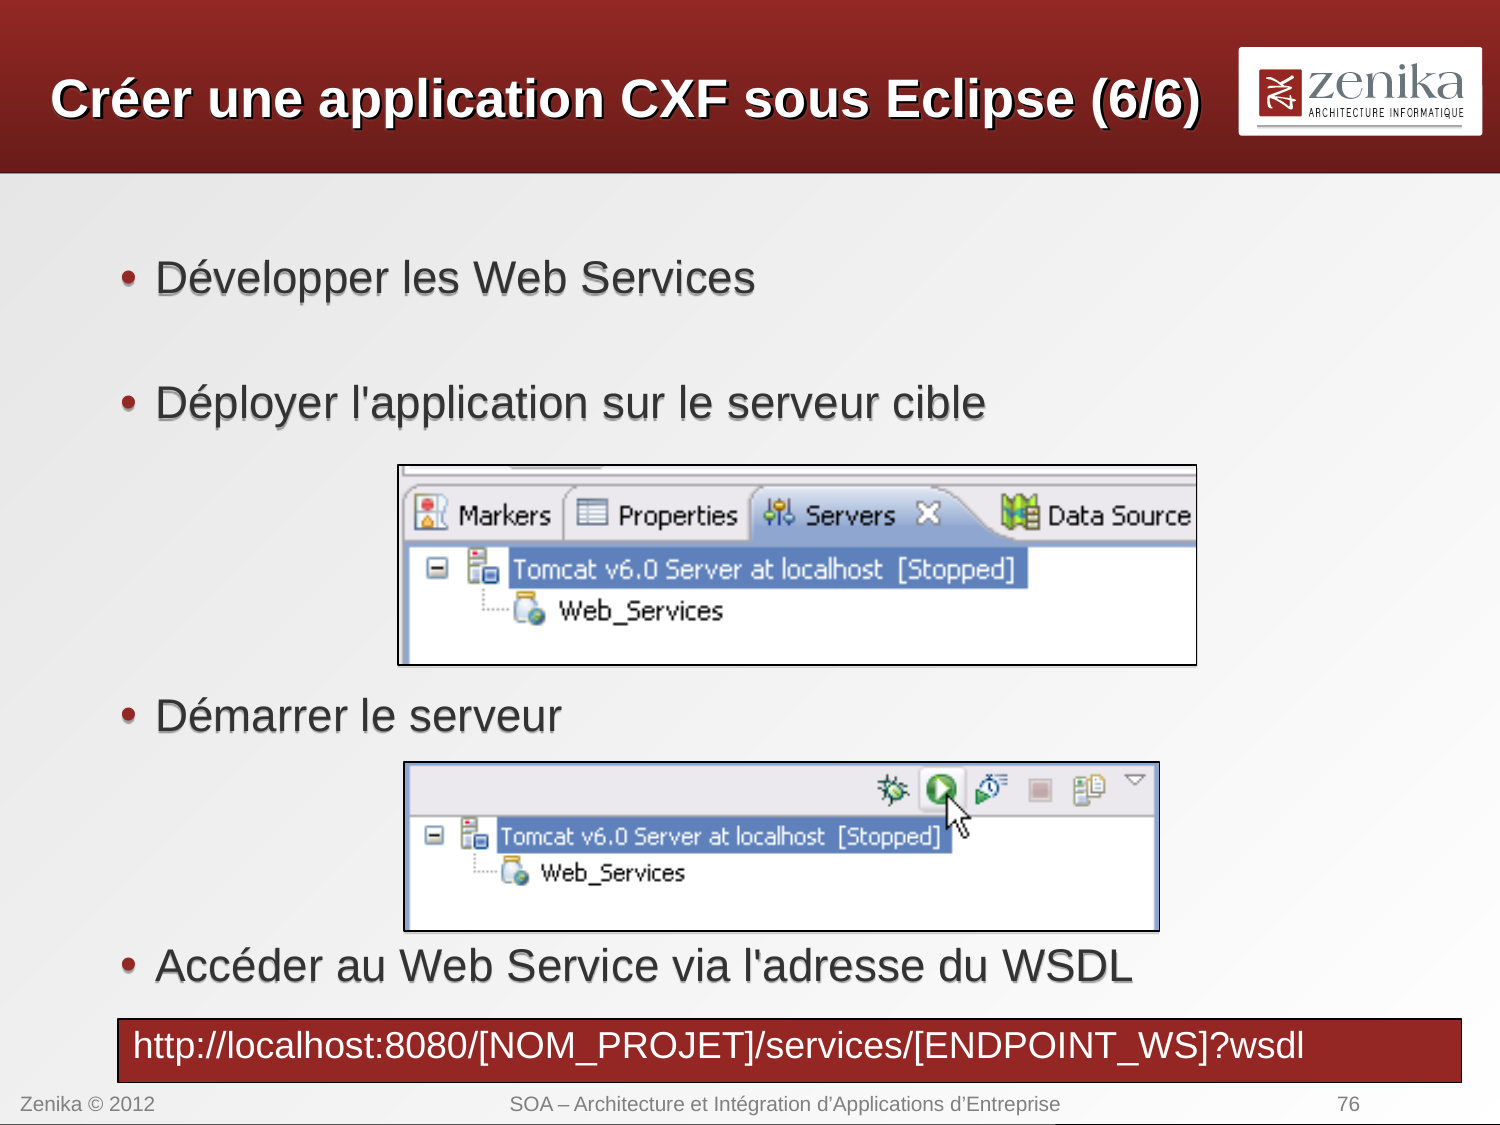

# Créer une application CXF sous Eclipse (6/6)
Développer les Web Services
Déployer l'application sur le serveur cible
Démarrer le serveur
Accéder au Web Service via l'adresse du WSDL
http://localhost:8080/[NOM_PROJET]/services/[ENDPOINT_WS]?wsdl